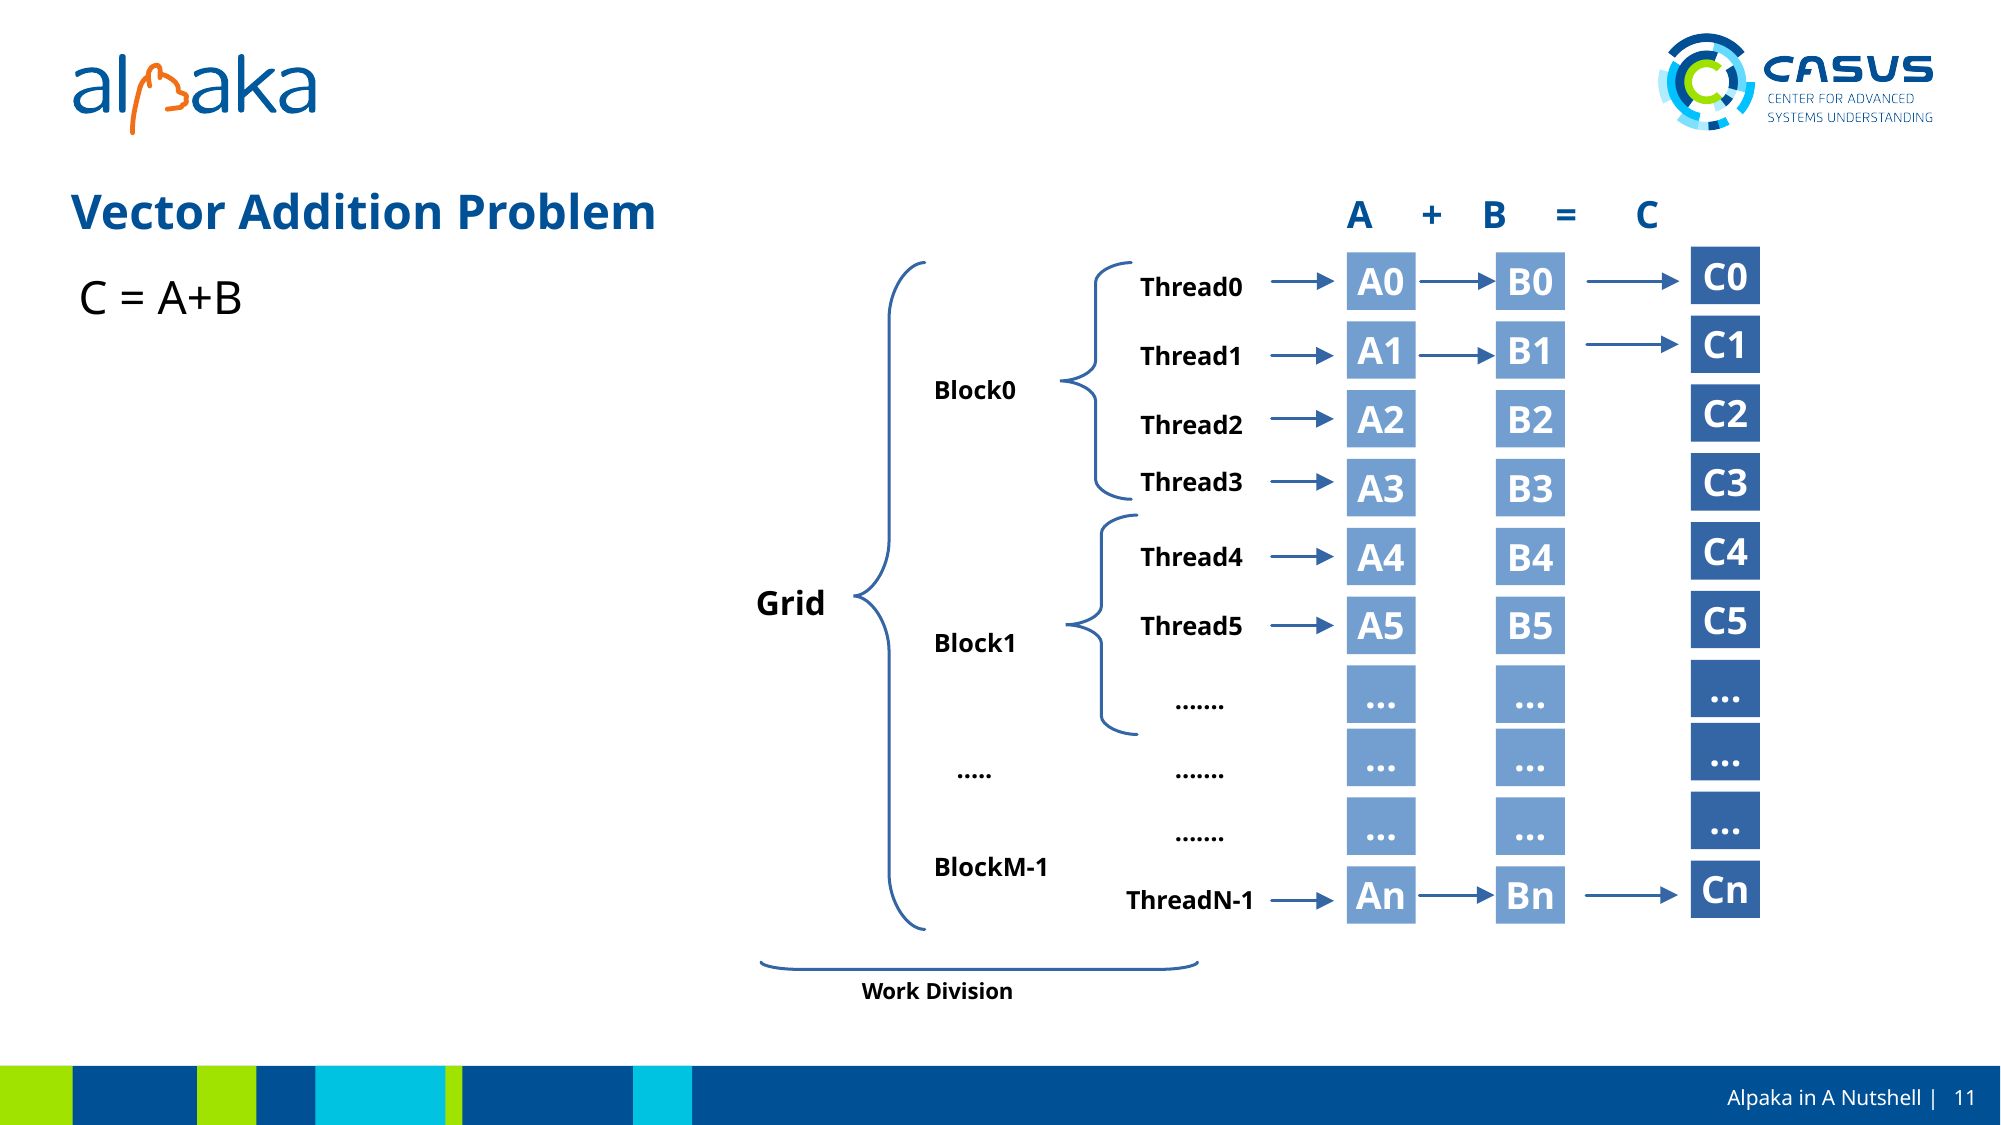

# Vector Addition Problem
A + B = C
C0
C1
C2
C3
C4
C5
...
...
...
Cn
A0
A1
A2
A3
A4
A5
...
...
...
An
B0
B1
B2
B3
B4
B5
...
...
...
Bn
C = A+B
Thread0
Thread1
Block0
Thread2
Thread3
Thread4
Grid
Thread5
Block1
…….
…..
…….
…….
BlockM-1
ThreadN-1
Work Division
Alpaka in A Nutshell
11